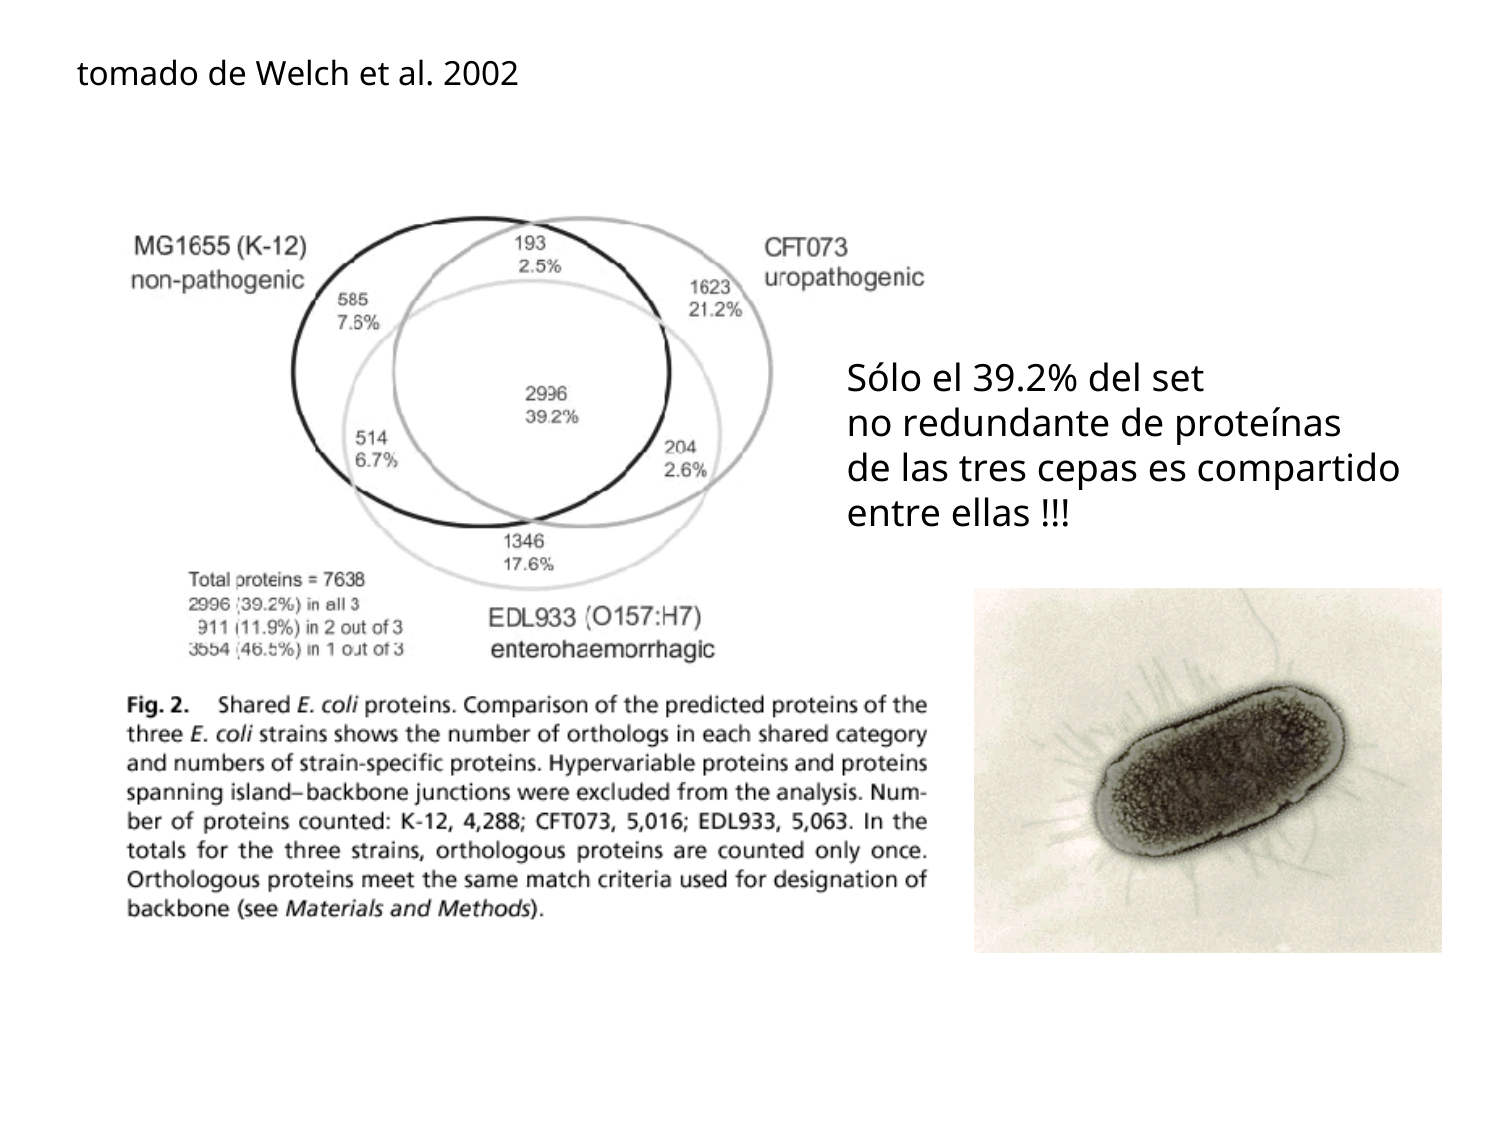

tomado de Welch et al. 2002
Sólo el 39.2% del set
no redundante de proteínas
de las tres cepas es compartido
entre ellas !!!